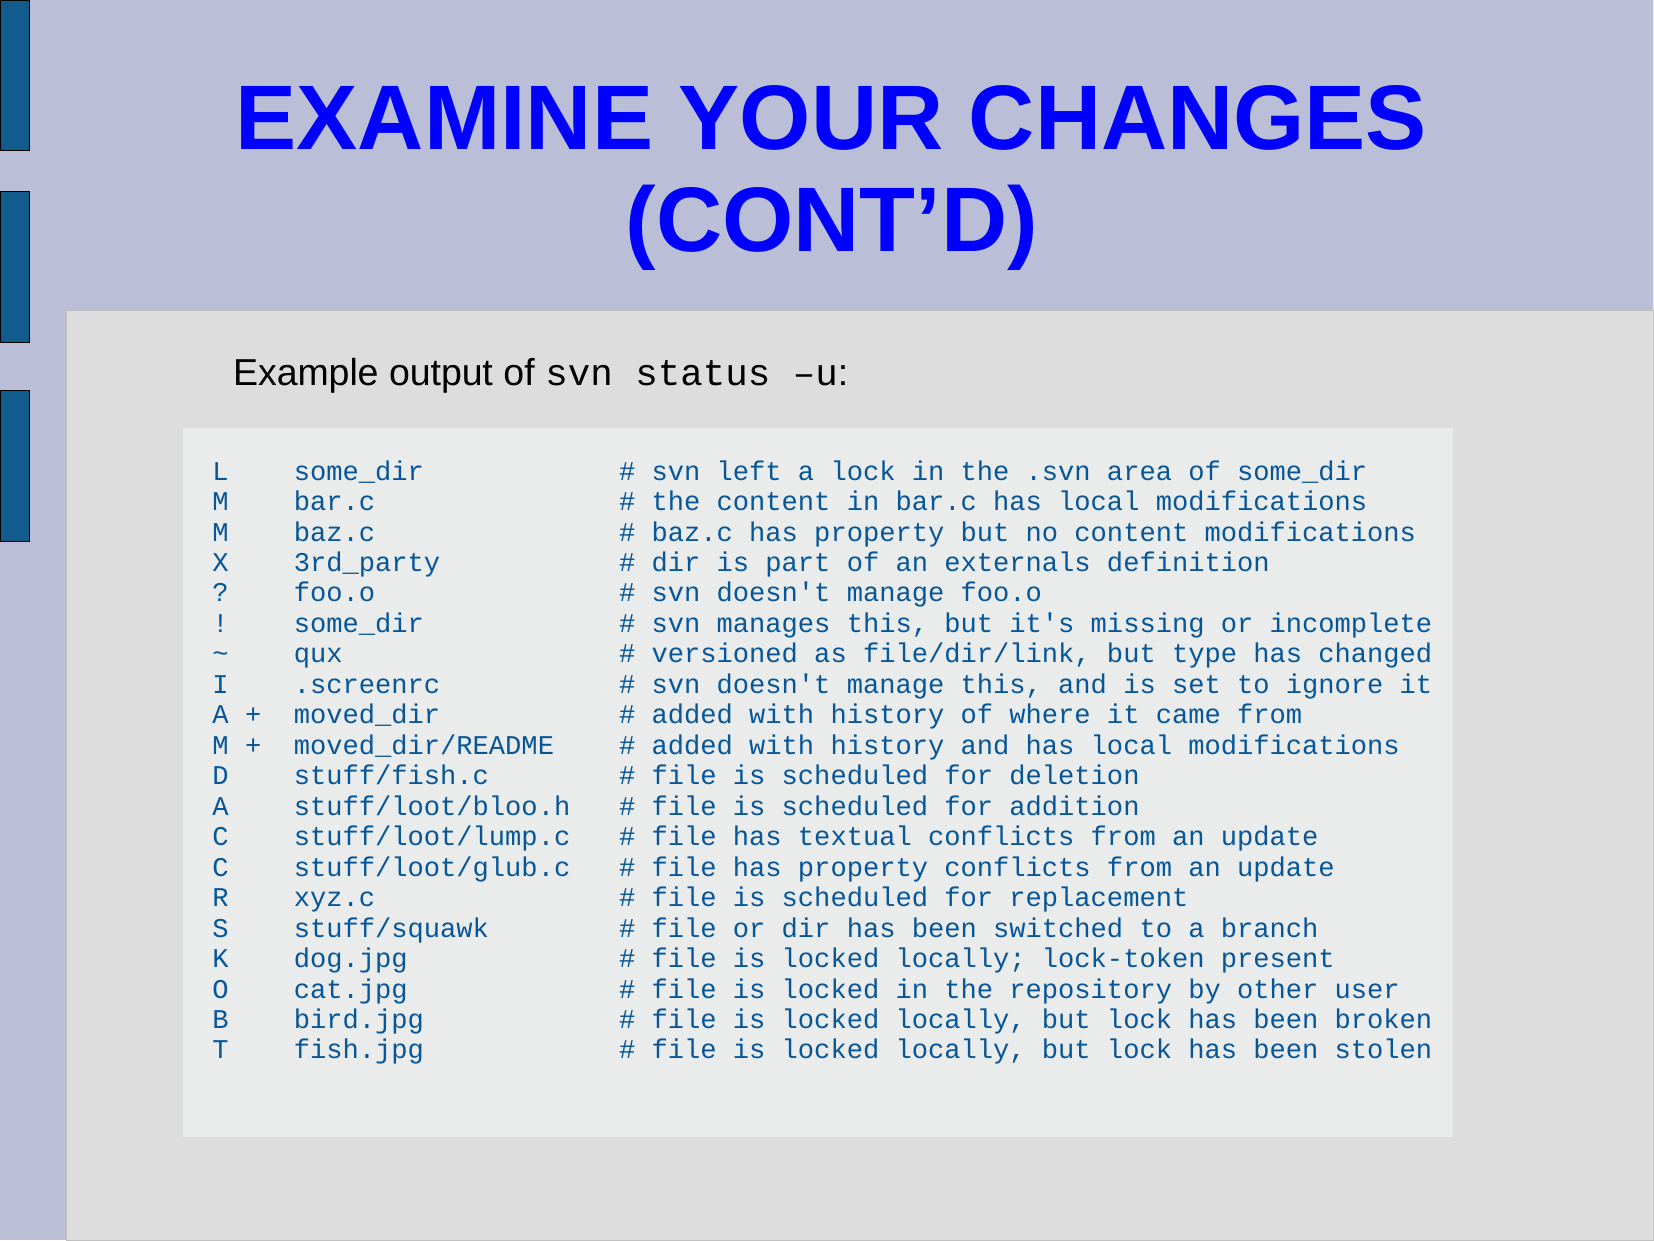

# EXAMINE YOUR CHANGES (CONT’D)
Example output of svn status –u:
L some_dir # svn left a lock in the .svn area of some_dir
M bar.c # the content in bar.c has local modifications
M baz.c # baz.c has property but no content modifications
X 3rd_party # dir is part of an externals definition
? foo.o # svn doesn't manage foo.o
! some_dir # svn manages this, but it's missing or incomplete
~ qux # versioned as file/dir/link, but type has changed
I .screenrc # svn doesn't manage this, and is set to ignore it
A + moved_dir # added with history of where it came from
M + moved_dir/README # added with history and has local modifications
D stuff/fish.c # file is scheduled for deletion
A stuff/loot/bloo.h # file is scheduled for addition
C stuff/loot/lump.c # file has textual conflicts from an update
C stuff/loot/glub.c # file has property conflicts from an update
R xyz.c # file is scheduled for replacement
S stuff/squawk # file or dir has been switched to a branch
K dog.jpg # file is locked locally; lock-token present
O cat.jpg # file is locked in the repository by other user
B bird.jpg # file is locked locally, but lock has been broken
T fish.jpg # file is locked locally, but lock has been stolen